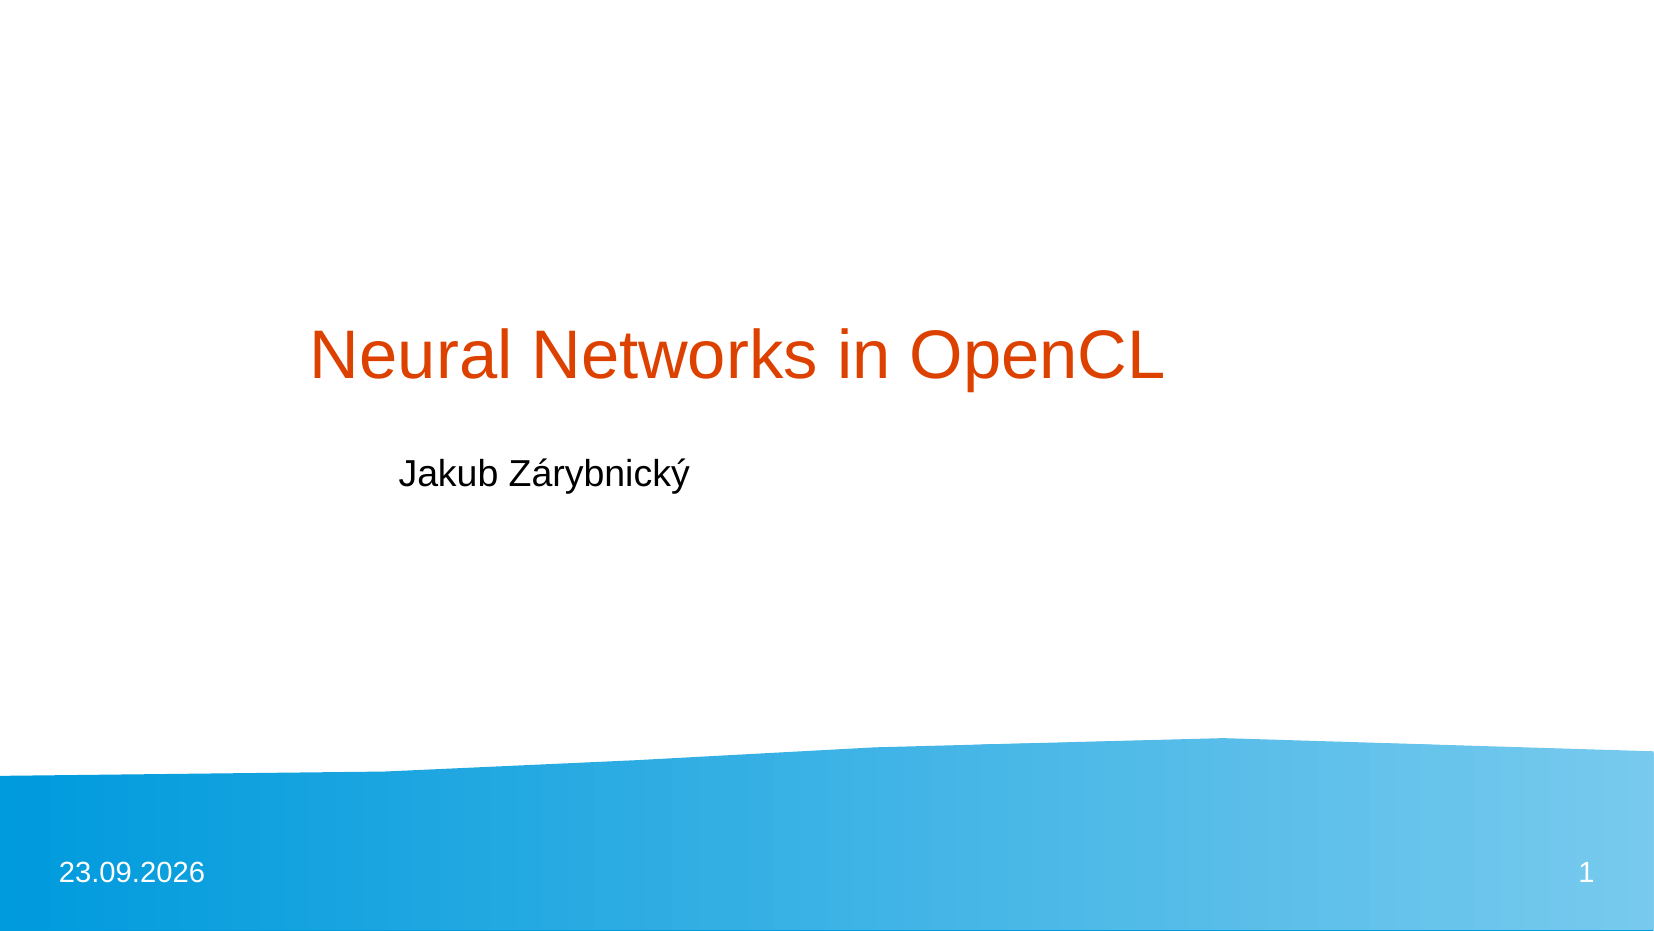

# Neural Networks in OpenCL
Jakub Zárybnický